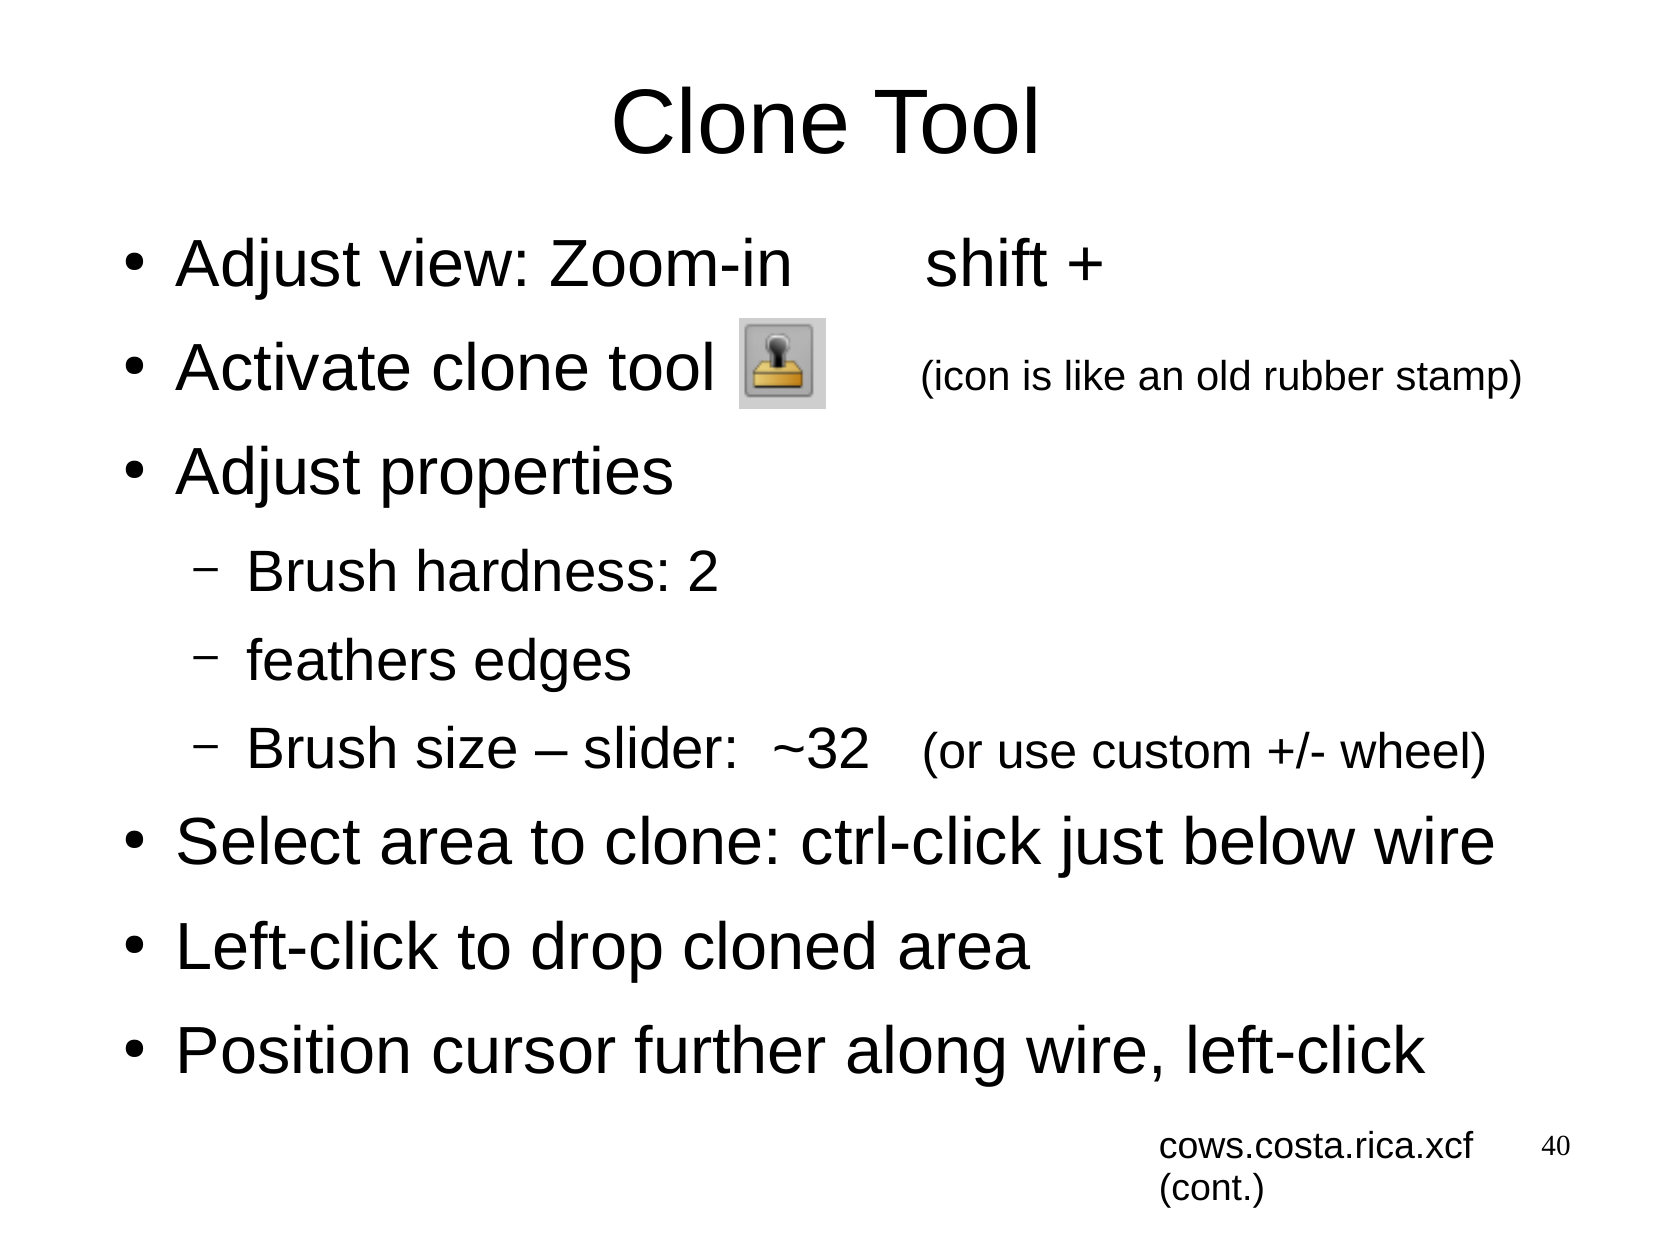

# Clone Tool
Adjust view: Zoom-in		shift +
Activate clone tool (icon is like an old rubber stamp)
Adjust properties
Brush hardness: 2
feathers edges
Brush size – slider: ~32	(or use custom +/- wheel)
Select area to clone: ctrl-click just below wire
Left-click to drop cloned area
Position cursor further along wire, left-click
cows.costa.rica.xcf
(cont.)
40